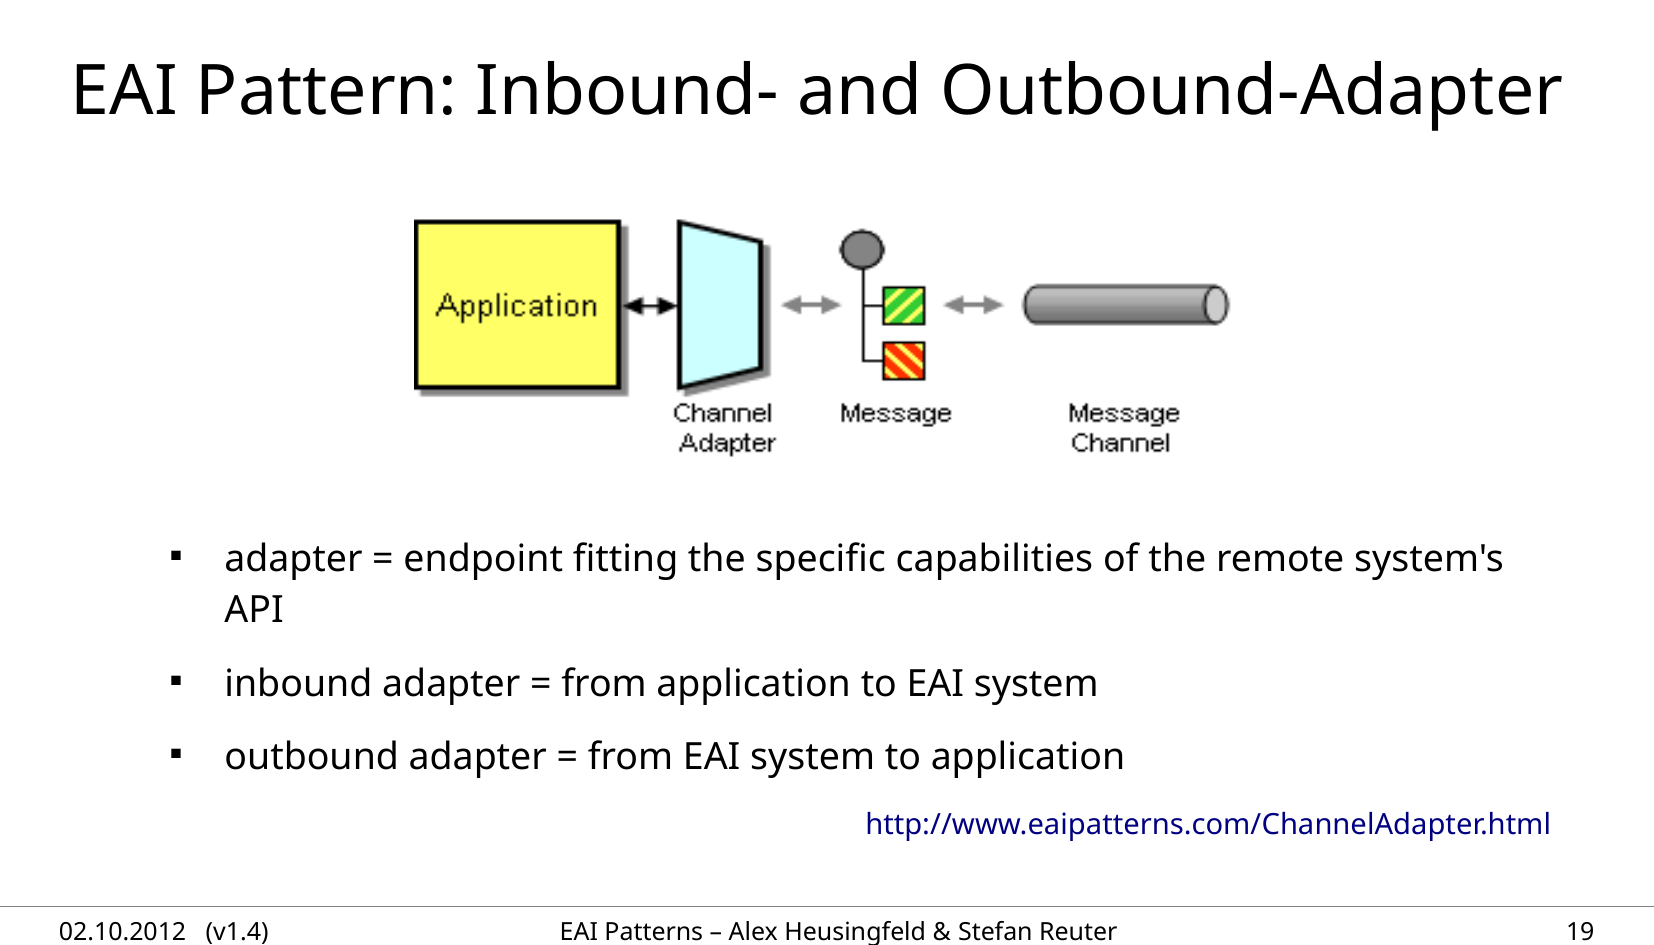

# EAI Pattern: Inbound- and Outbound-Adapter
adapter = endpoint fitting the specific capabilities of the remote system's API
inbound adapter = from application to EAI system
outbound adapter = from EAI system to application
http://www.eaipatterns.com/ChannelAdapter.html
2012-08-30
EAI Patterns - Alex Heusingfeld & Stefan Reuter
19